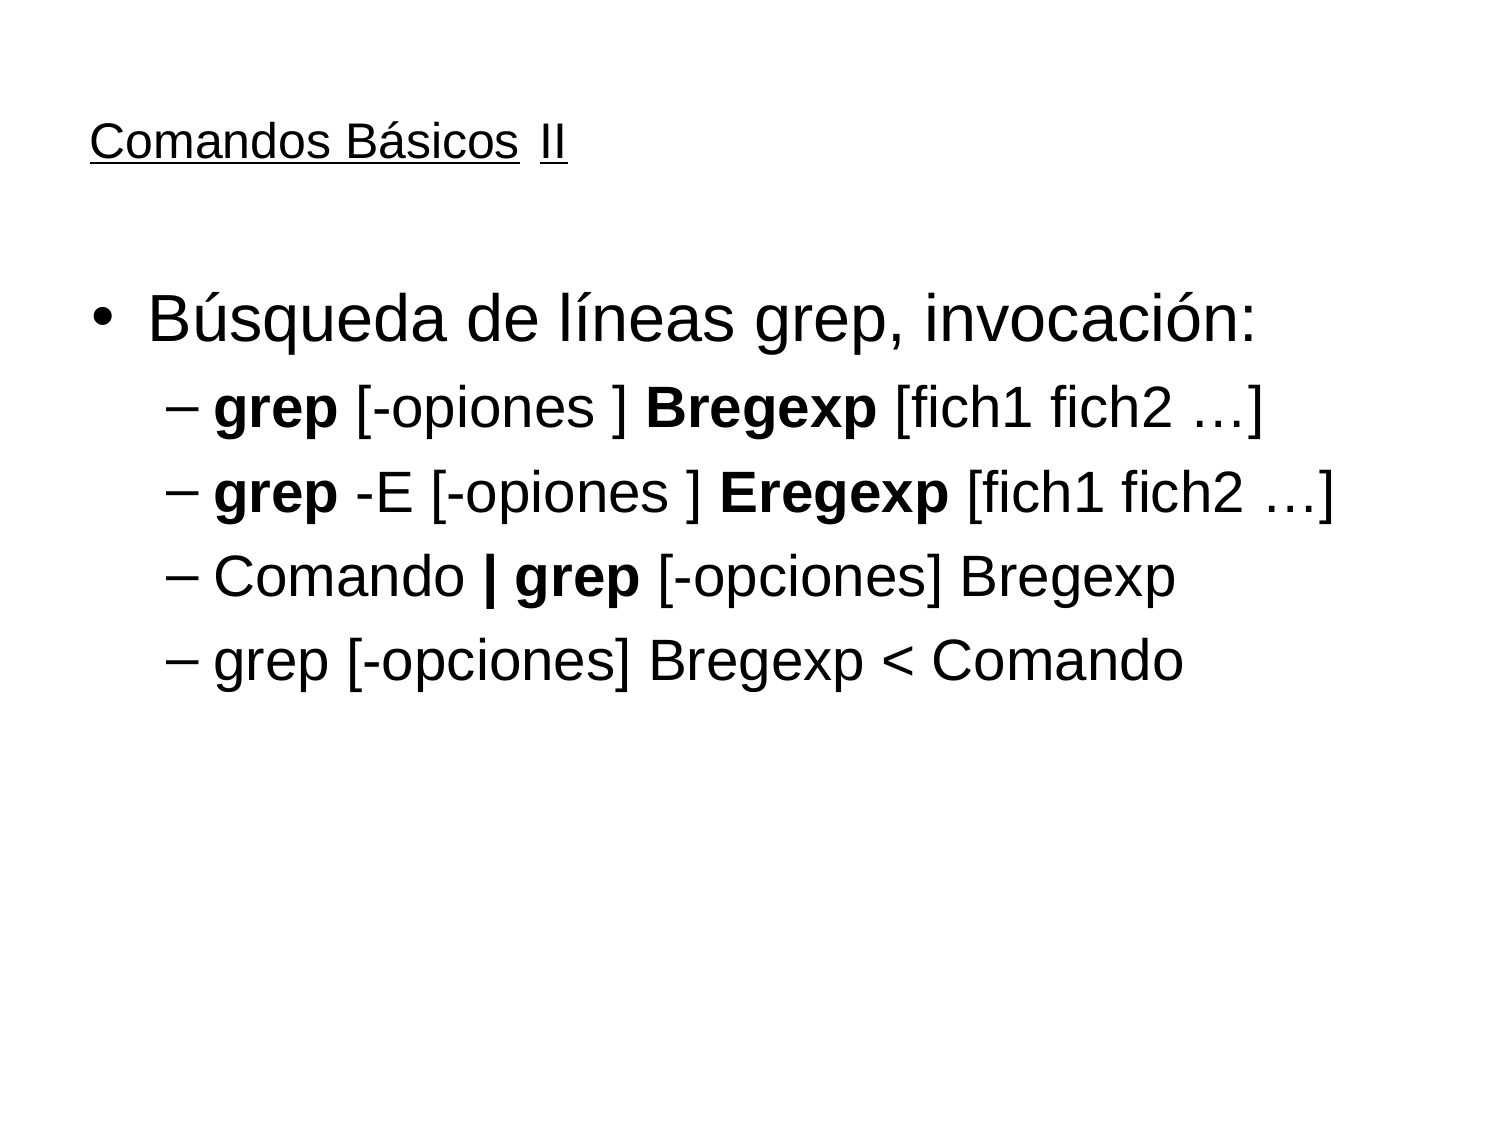

# Comandos Básicos	II
Búsqueda de líneas grep, invocación:
grep [-opiones ] Bregexp [fich1 fich2 …]
grep -E [-opiones ] Eregexp [fich1 fich2 …]
Comando | grep [-opciones] Bregexp
grep [-opciones] Bregexp < Comando